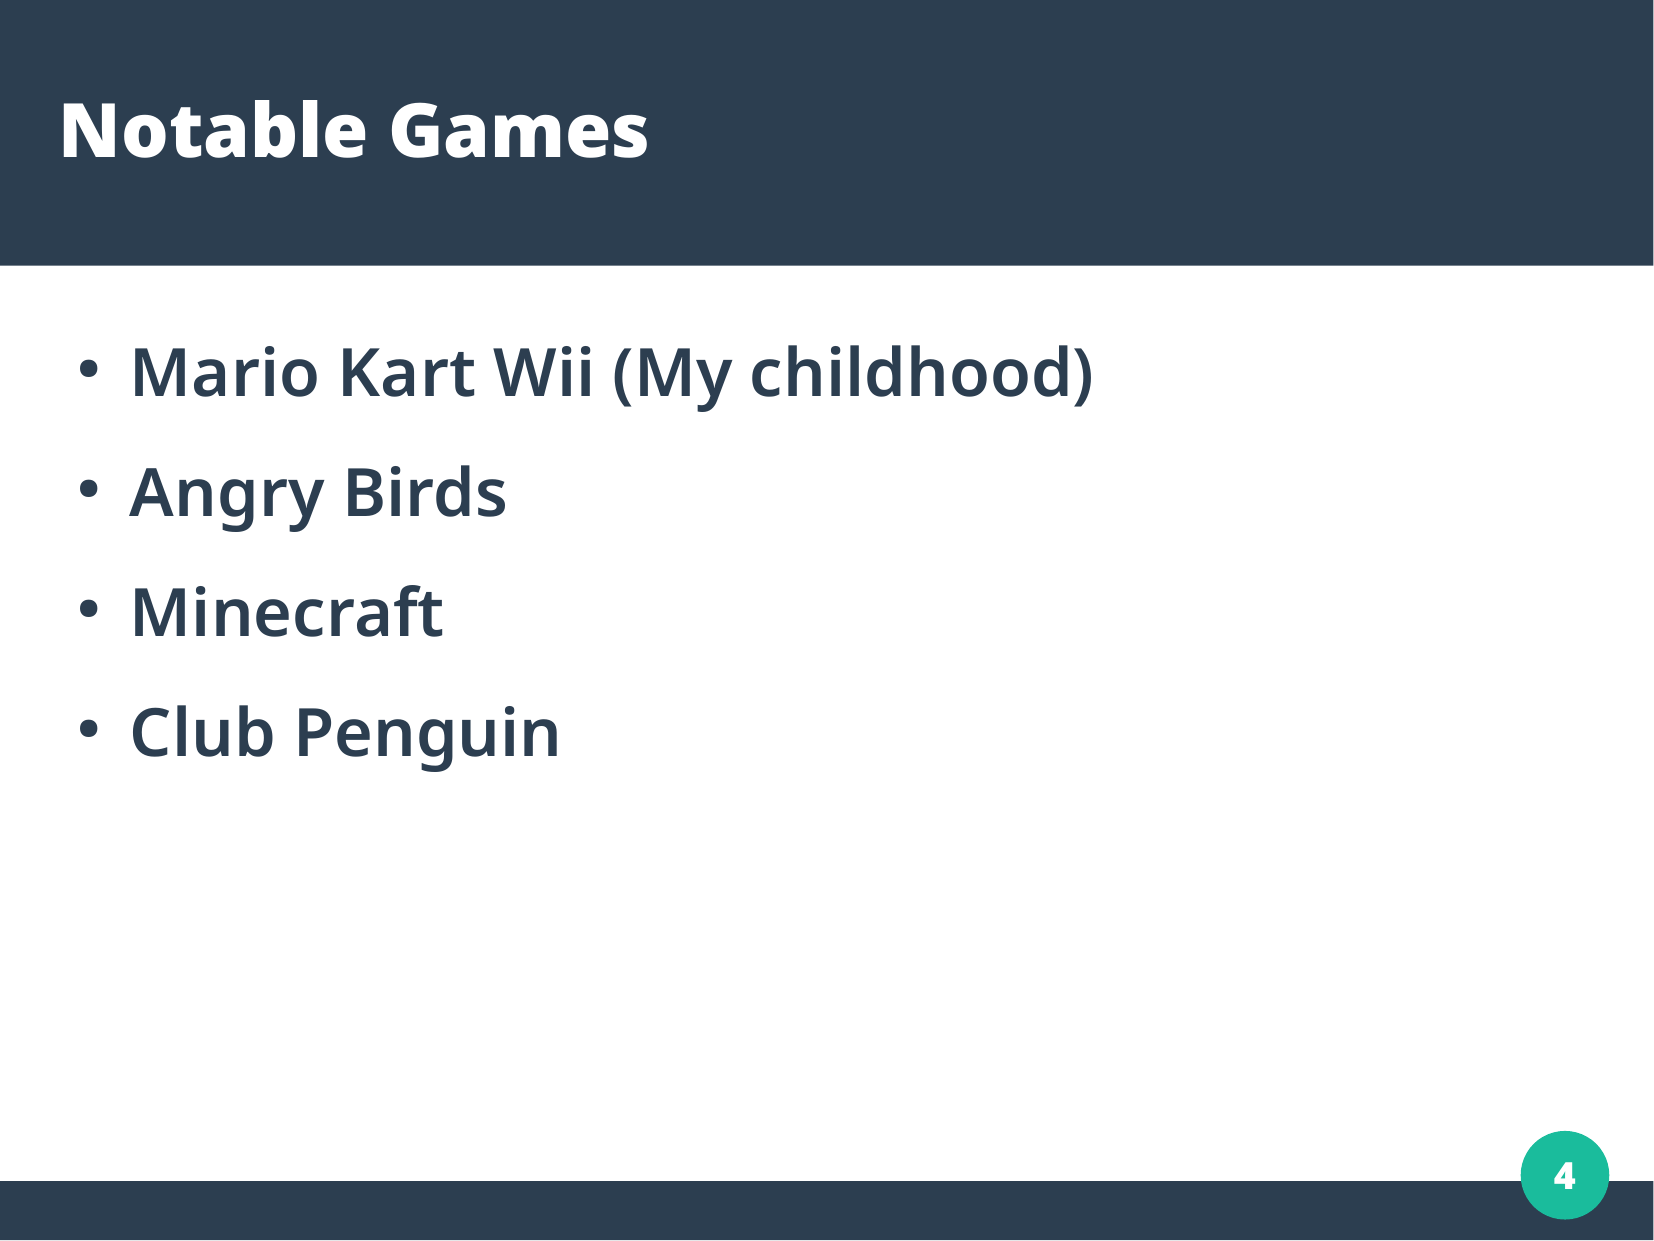

# Notable Games
Mario Kart Wii (My childhood)
Angry Birds
Minecraft
Club Penguin
4